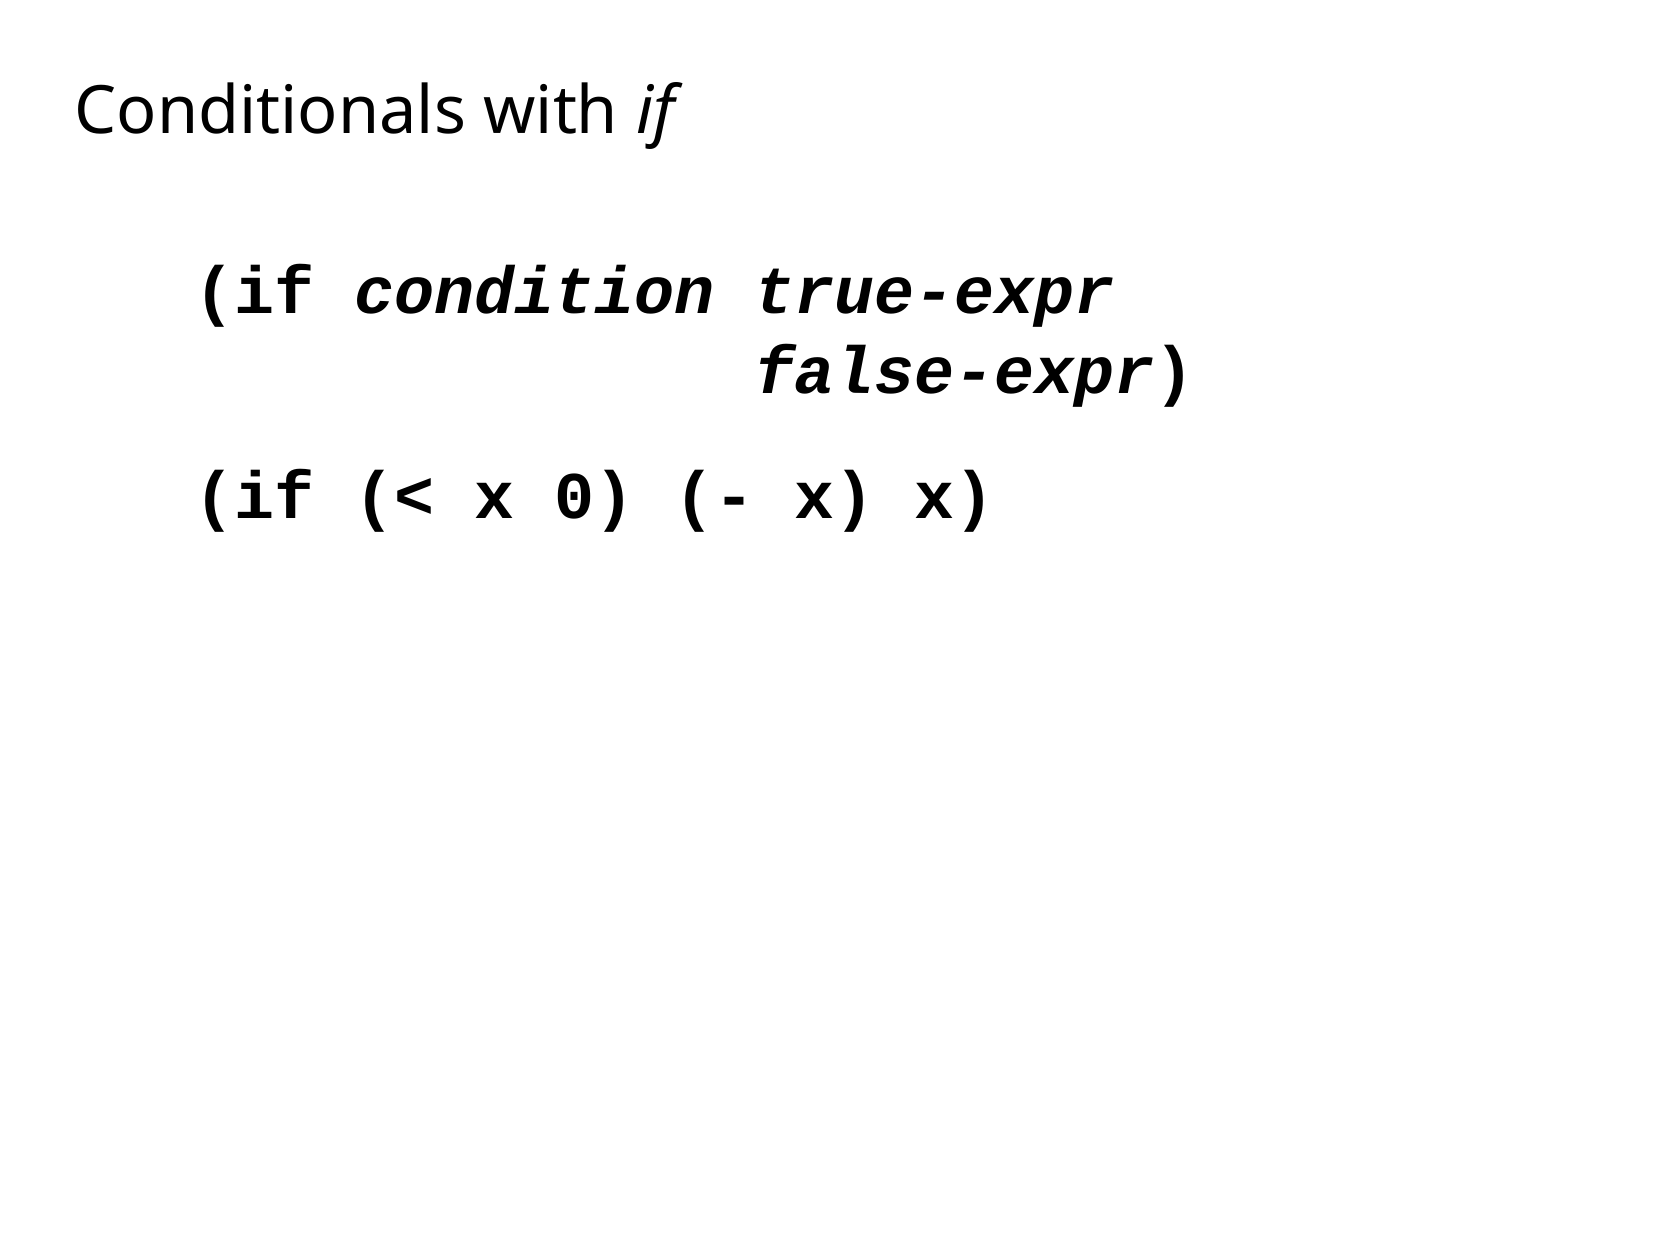

Conditionals with if
(if condition true-expr
 false-expr)
(if (< x 0) (- x) x)